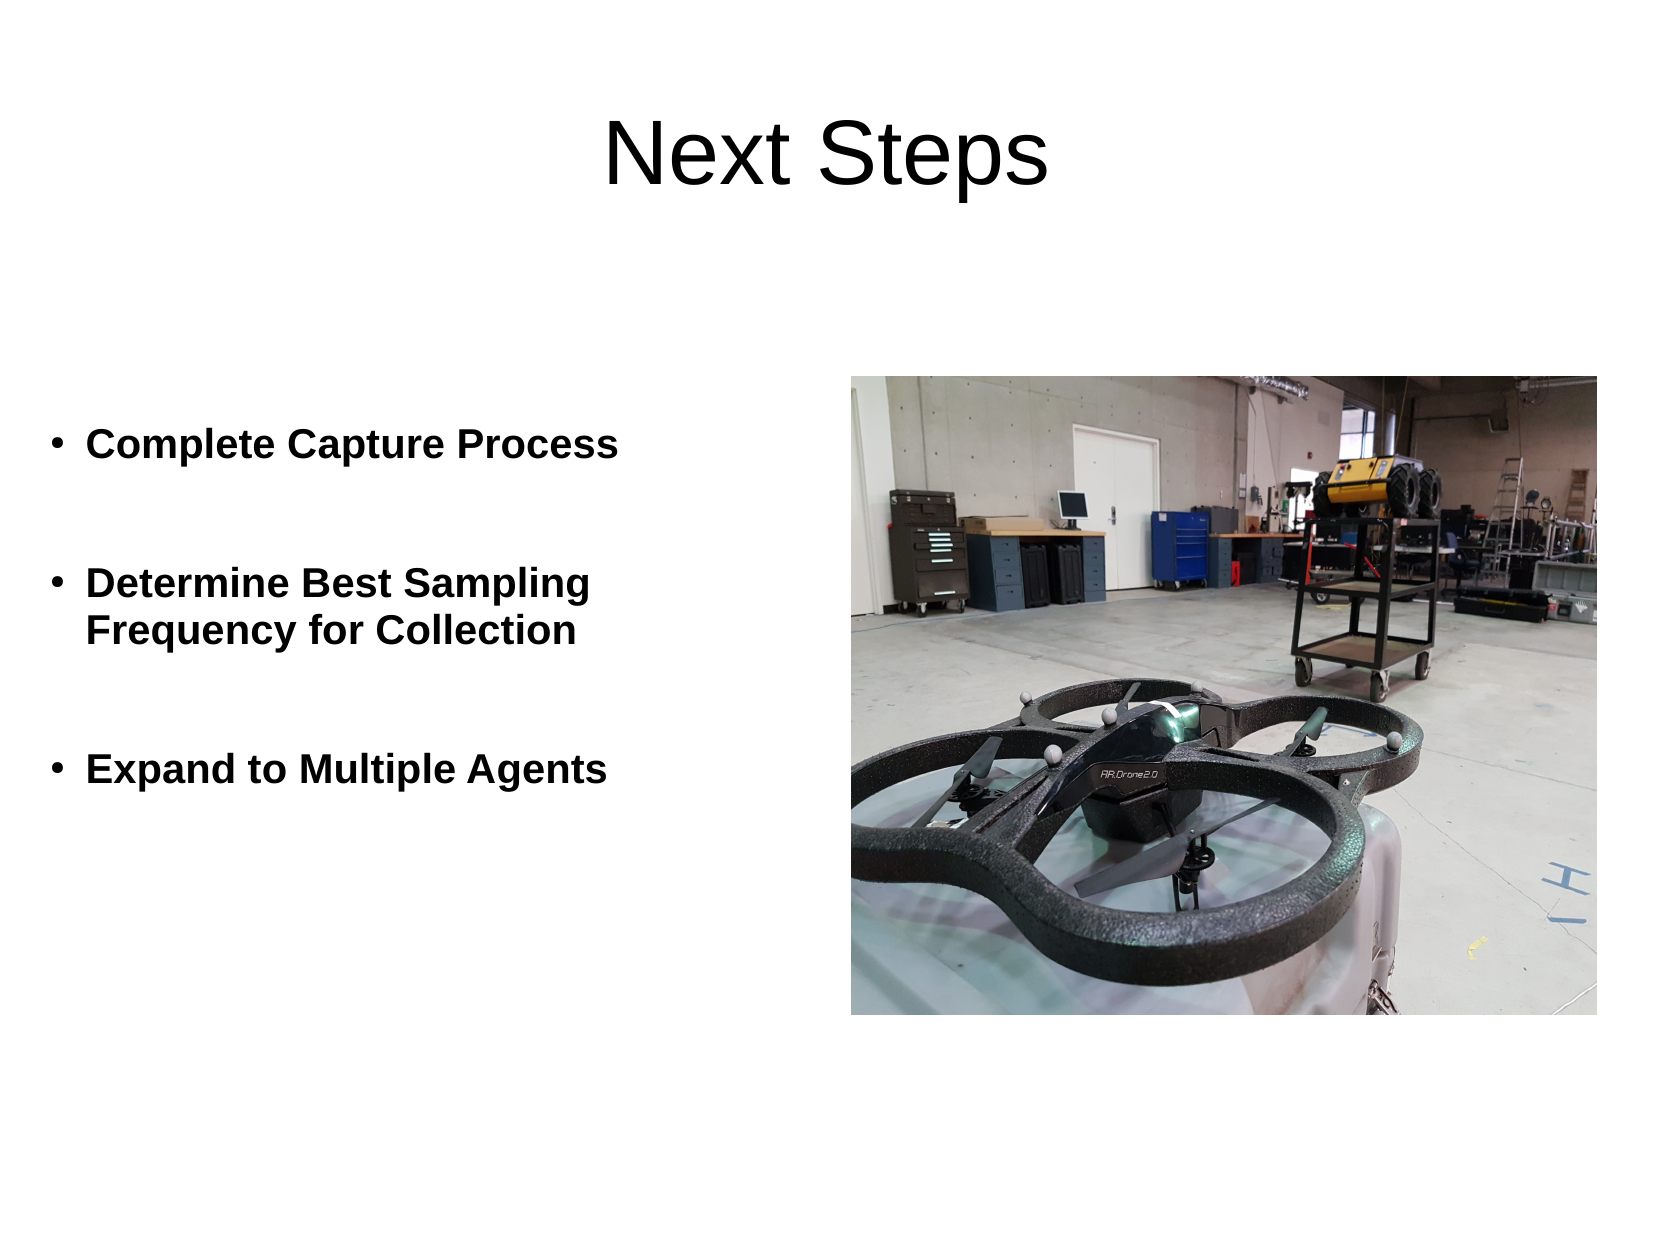

# Next Steps
Complete Capture Process
Determine Best Sampling
Frequency for Collection
Expand to Multiple Agents